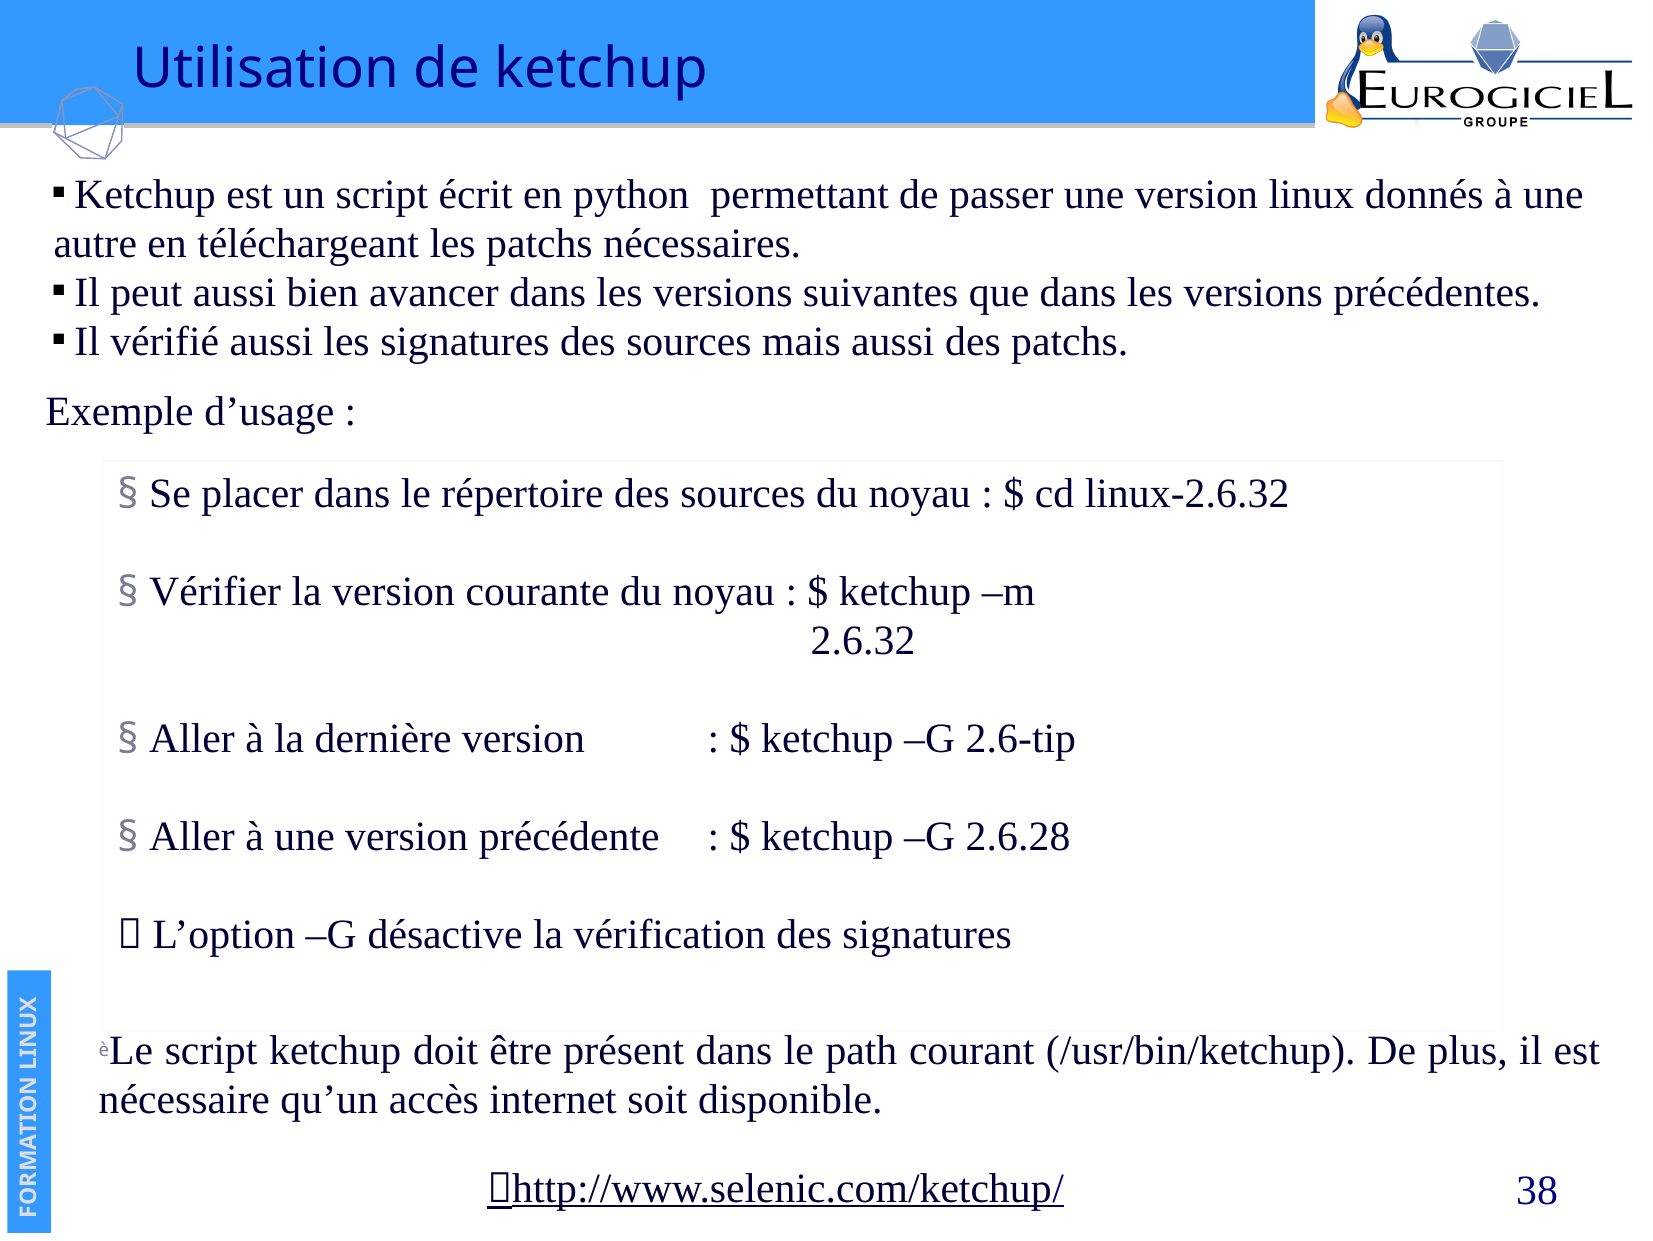

# Utilisation de ketchup
 Ketchup est un script écrit en python permettant de passer une version linux donnés à une autre en téléchargeant les patchs nécessaires.
 Il peut aussi bien avancer dans les versions suivantes que dans les versions précédentes.
 Il vérifié aussi les signatures des sources mais aussi des patchs.
Exemple d’usage :
 Se placer dans le répertoire des sources du noyau : $ cd linux-2.6.32
 Vérifier la version courante du noyau : $ ketchup –m
	 2.6.32
 Aller à la dernière version 		: $ ketchup –G 2.6-tip
 Aller à une version précédente	: $ ketchup –G 2.6.28
 L’option –G désactive la vérification des signatures
Le script ketchup doit être présent dans le path courant (/usr/bin/ketchup). De plus, il est nécessaire qu’un accès internet soit disponible.
http://www.selenic.com/ketchup/